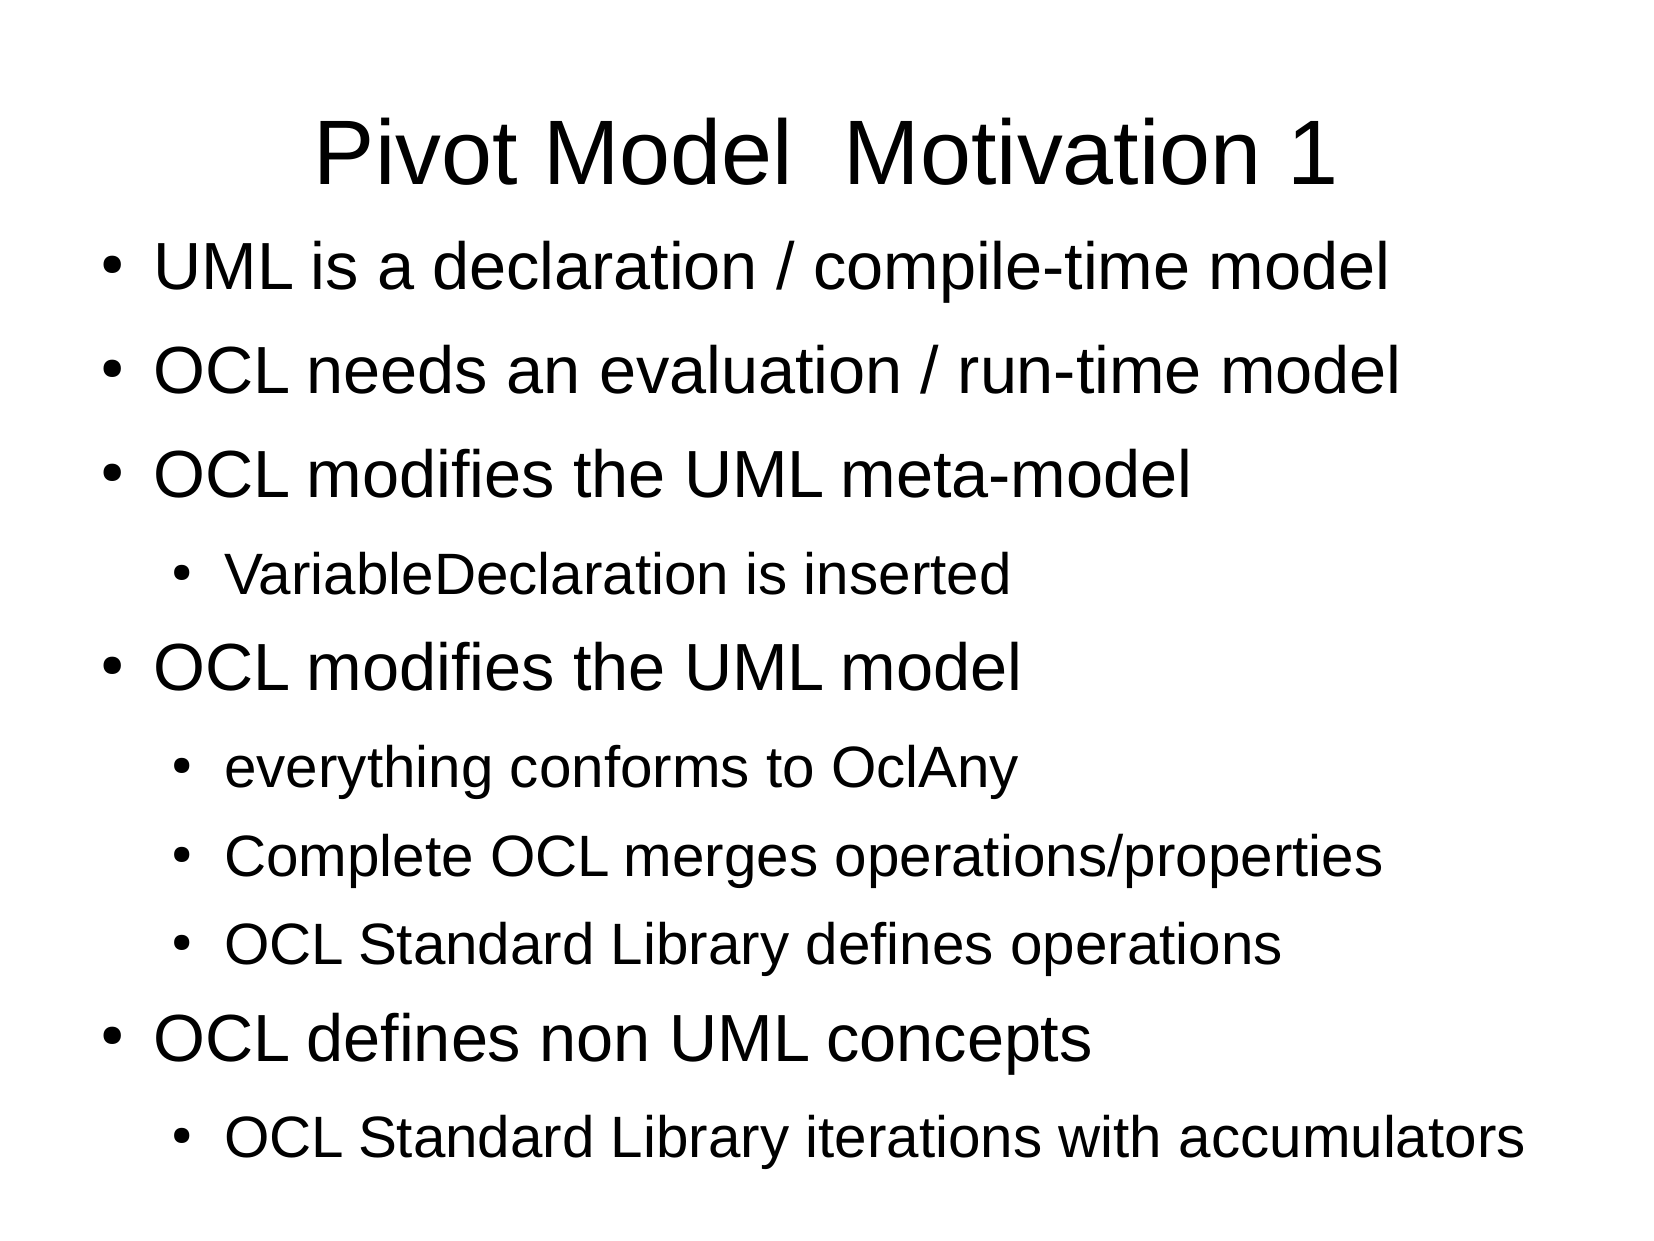

# Pivot Model Motivation 1
UML is a declaration / compile-time model
OCL needs an evaluation / run-time model
OCL modifies the UML meta-model
VariableDeclaration is inserted
OCL modifies the UML model
everything conforms to OclAny
Complete OCL merges operations/properties
OCL Standard Library defines operations
OCL defines non UML concepts
OCL Standard Library iterations with accumulators